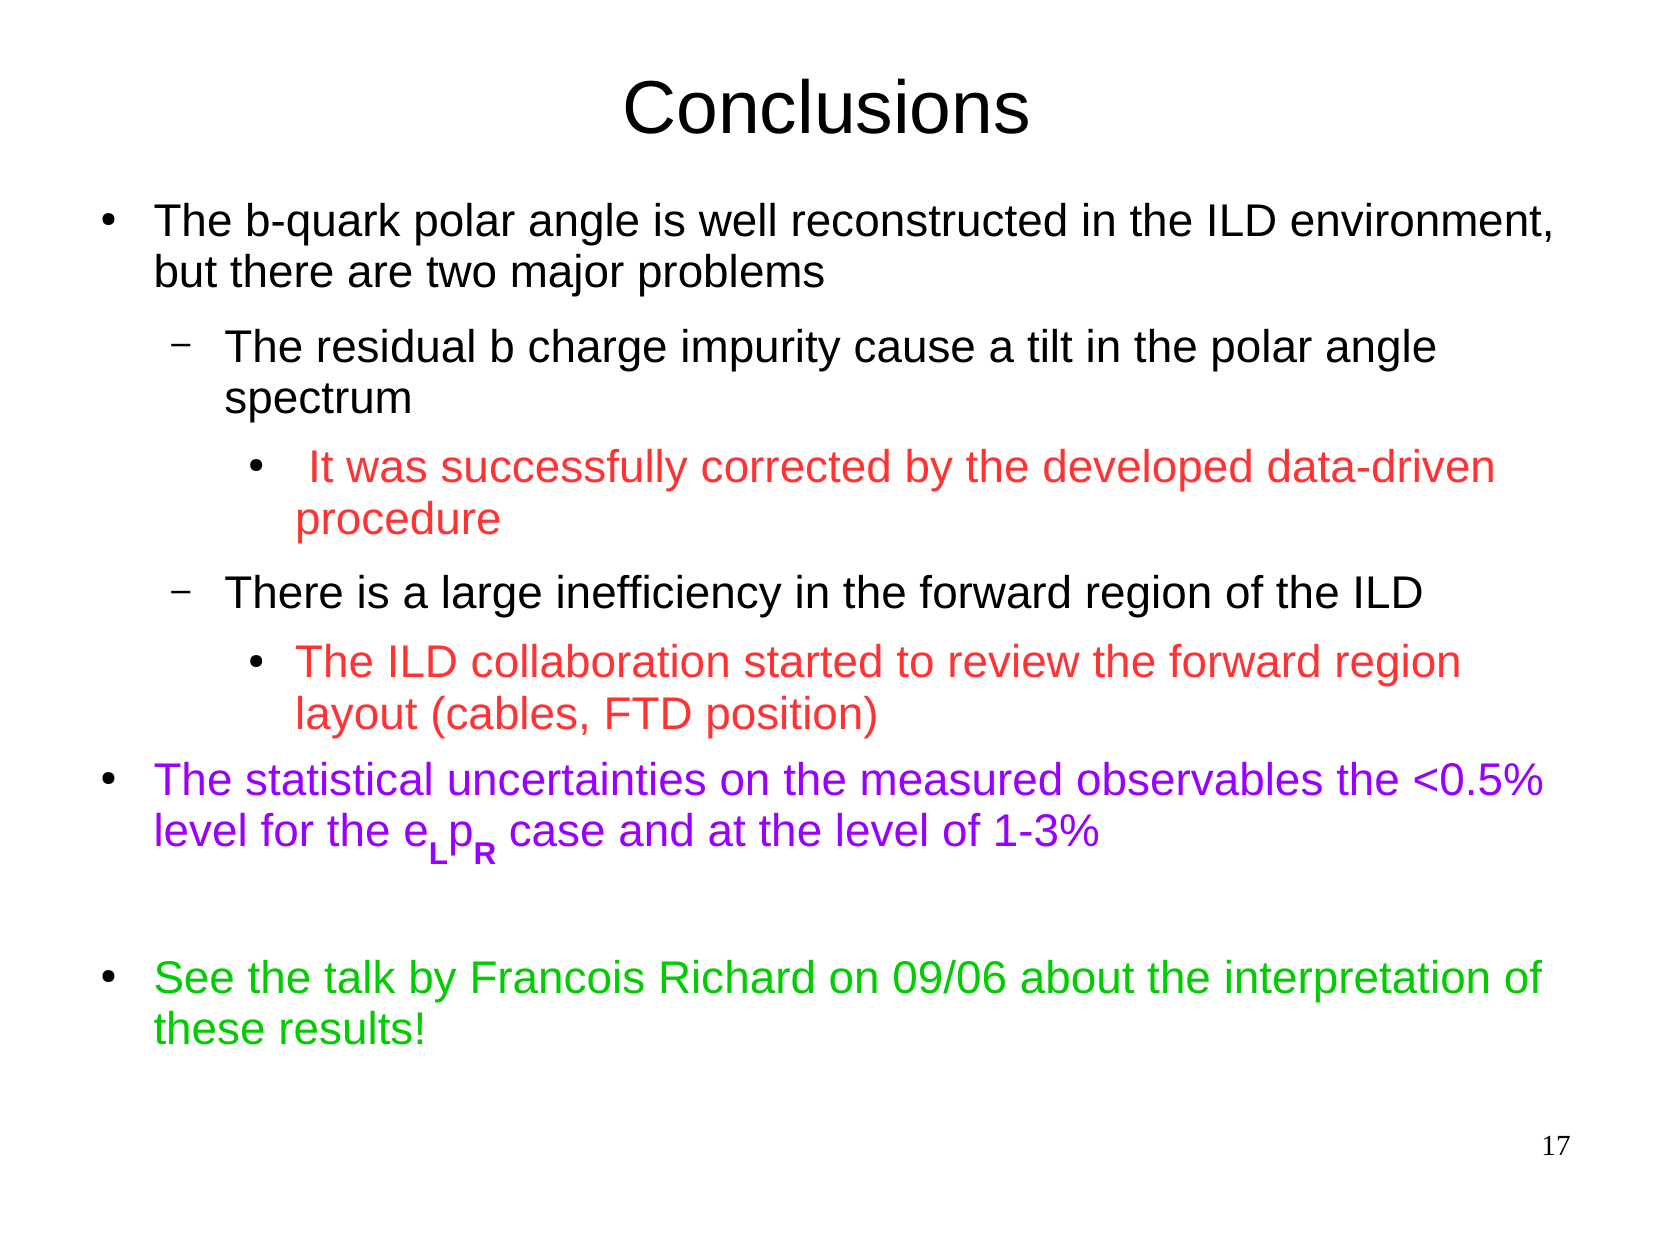

# Conclusions
The b-quark polar angle is well reconstructed in the ILD environment, but there are two major problems
The residual b charge impurity cause a tilt in the polar angle spectrum
 It was successfully corrected by the developed data-driven procedure
There is a large inefficiency in the forward region of the ILD
The ILD collaboration started to review the forward region layout (cables, FTD position)
The statistical uncertainties on the measured observables the <0.5% level for the eLpR case and at the level of 1-3%
See the talk by Francois Richard on 09/06 about the interpretation of these results!
17